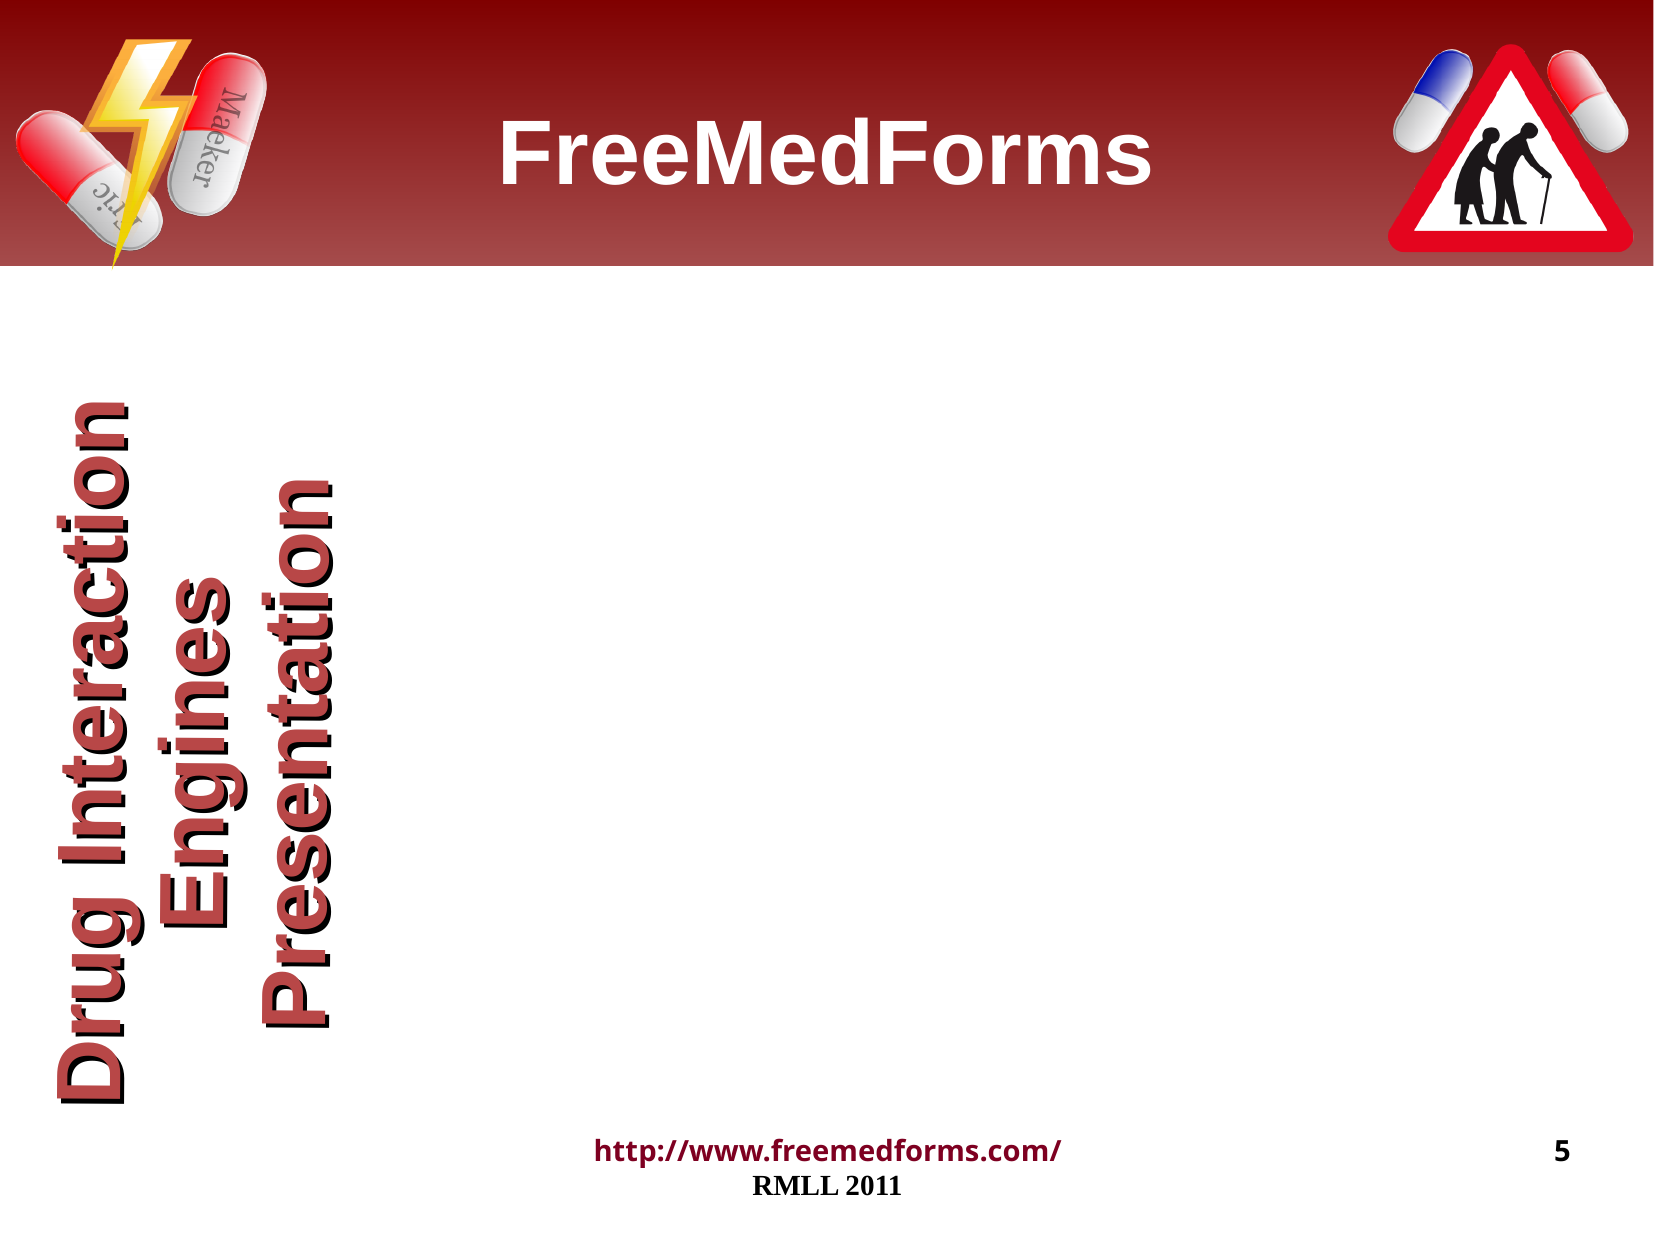

# FreeMedForms
Drug Interaction
Engines
Presentation
5